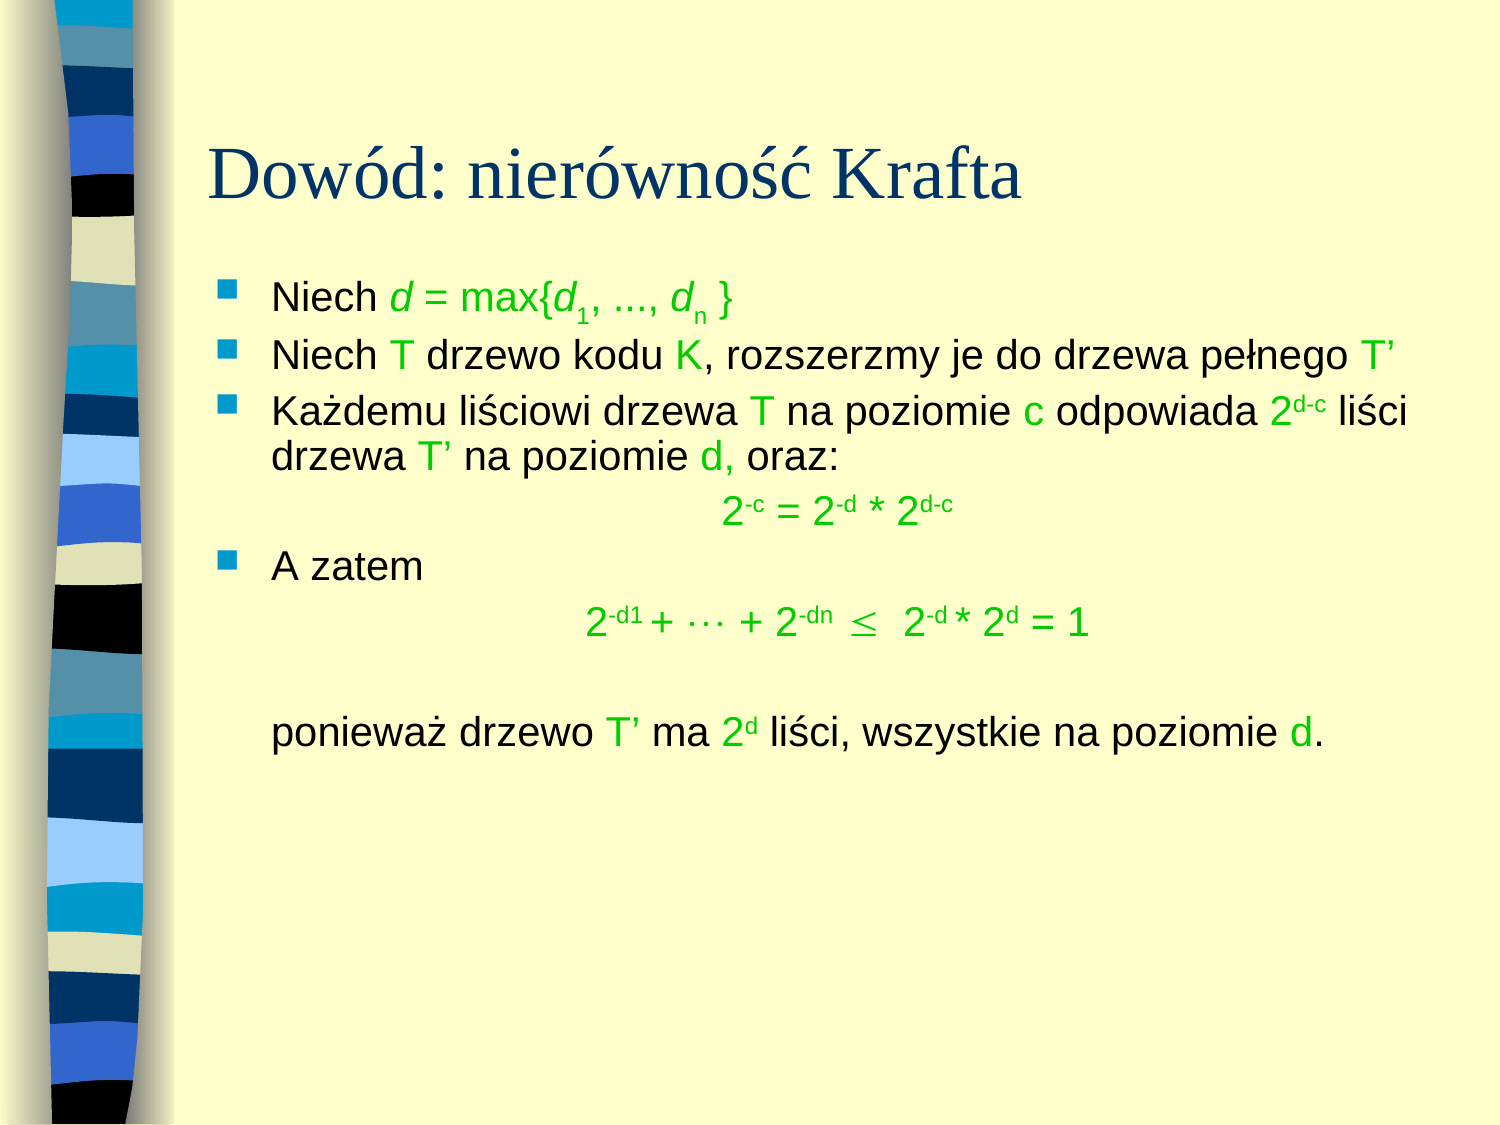

# Dowód: nierówność Krafta
Niech d = max{d1, ..., dn }
Niech T drzewo kodu K, rozszerzmy je do drzewa pełnego T’
Każdemu liściowi drzewa T na poziomie c odpowiada 2d-c liści drzewa T’ na poziomie d, oraz:
2-c = 2-d * 2d-c
A zatem
2-d1 +  + 2-dn  2-d * 2d = 1
	ponieważ drzewo T’ ma 2d liści, wszystkie na poziomie d.